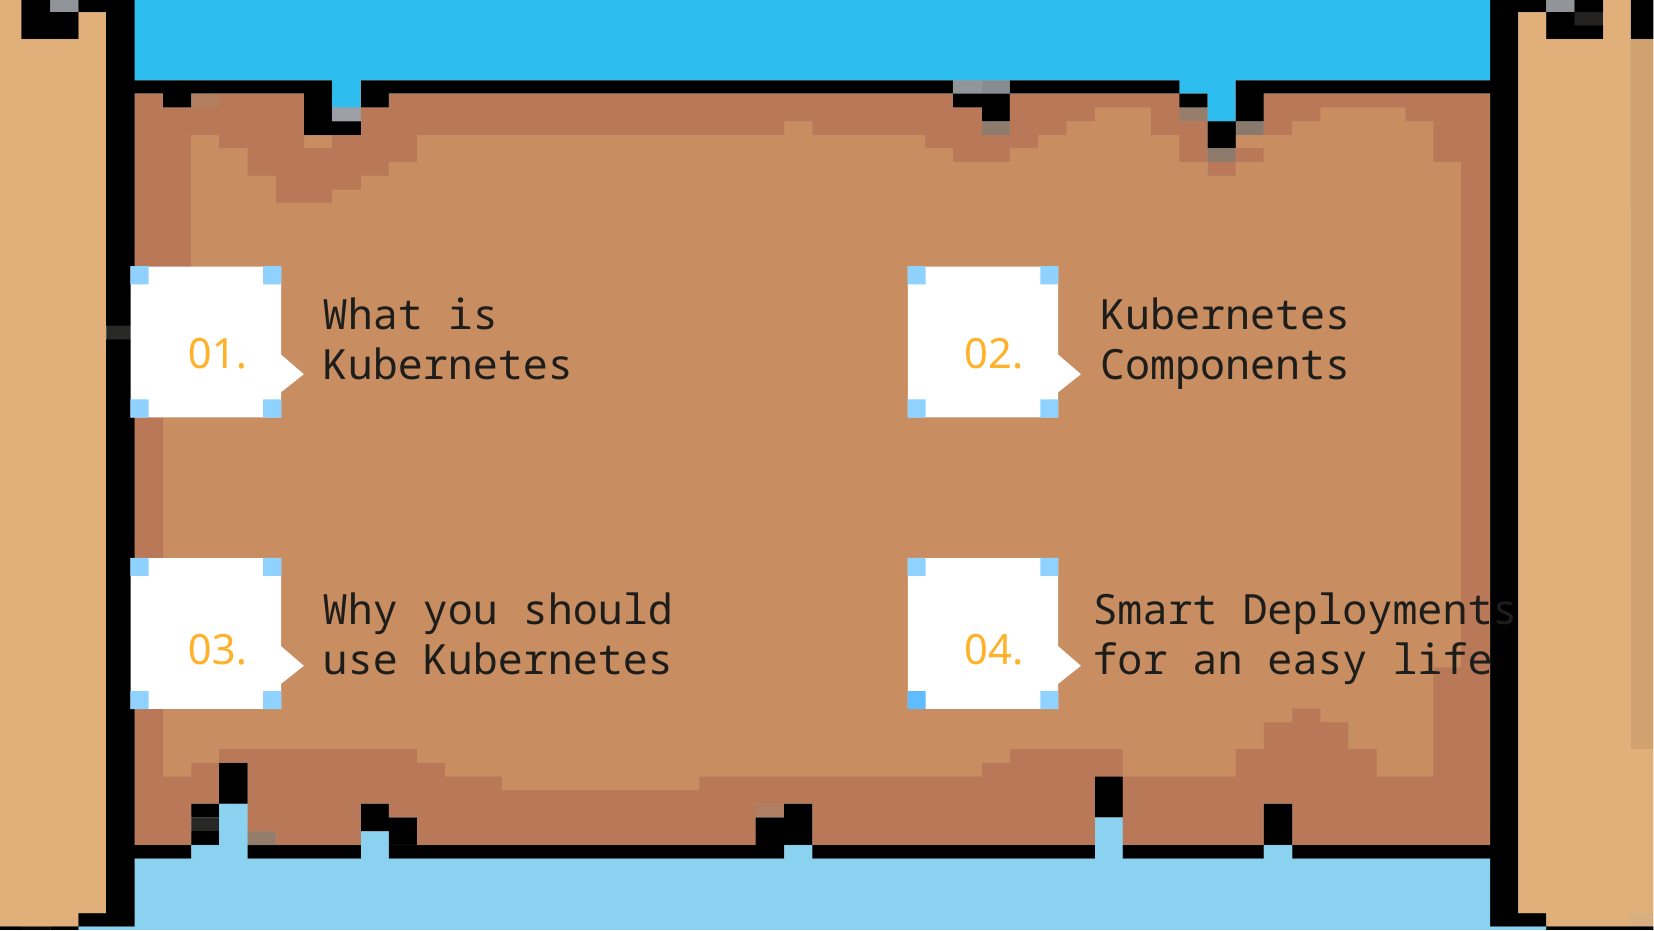

01.
What is Kubernetes
Kubernetes Components
01.
02.
03.
Why you should use Kubernetes
Smart Deployments for an easy life
03.
04.